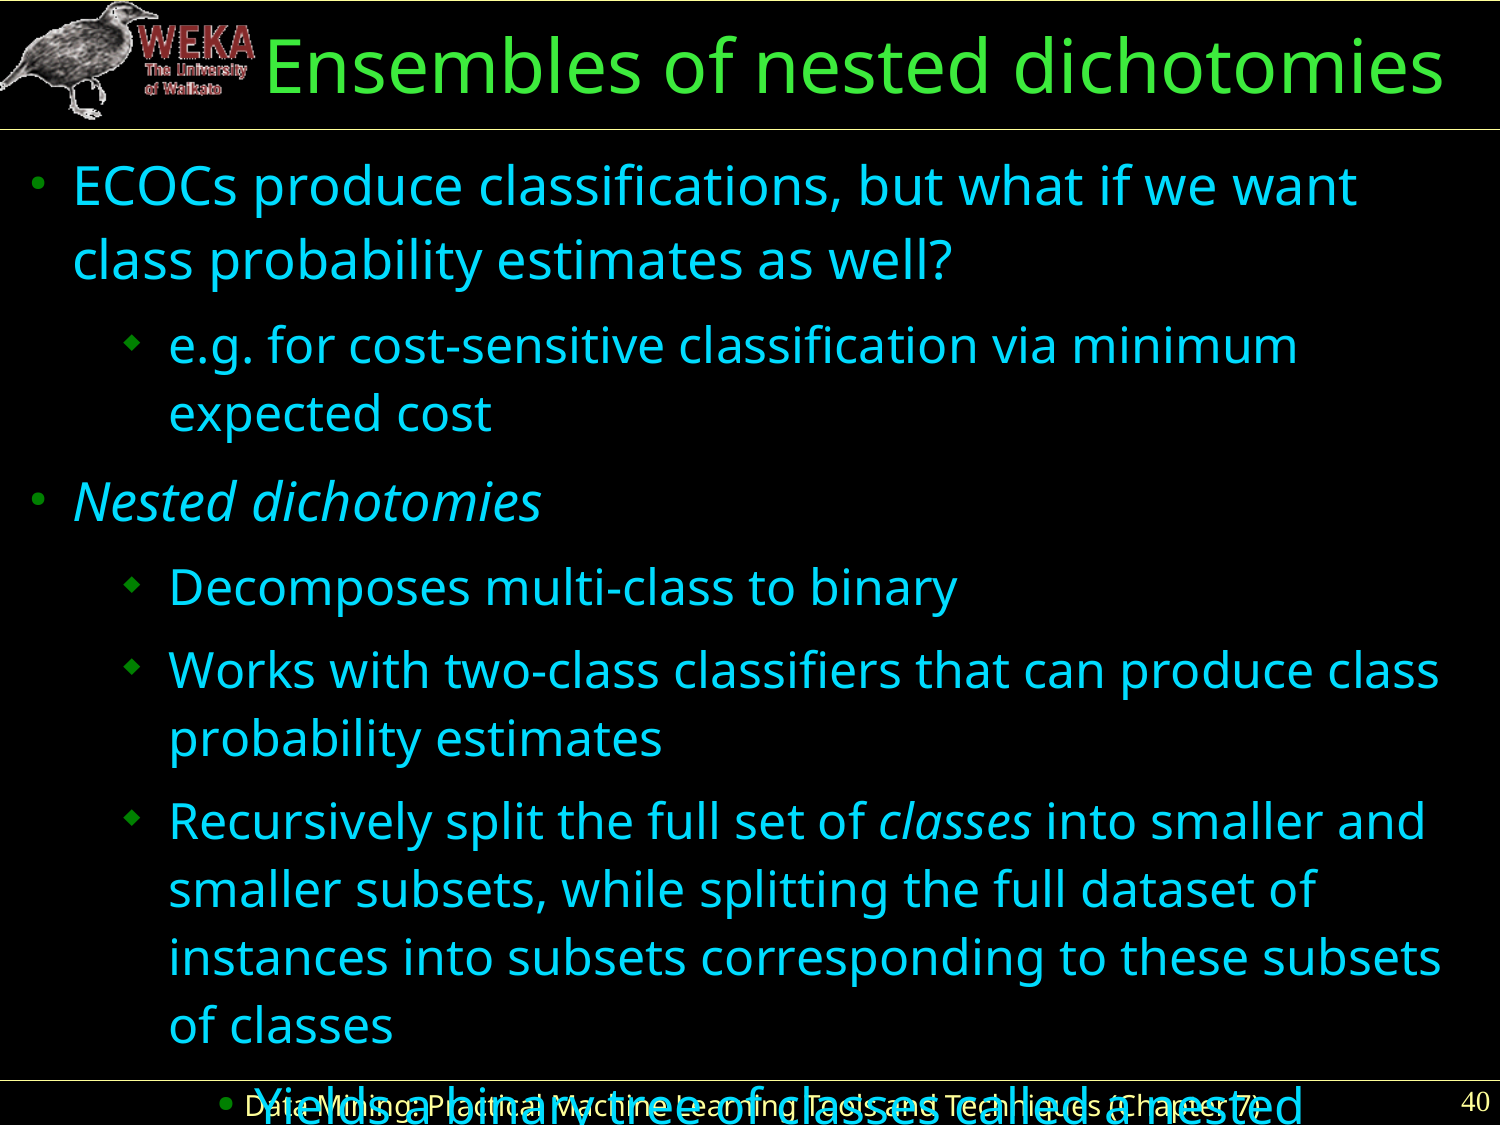

# Ensembles of nested dichotomies
ECOCs produce classifications, but what if we want class probability estimates as well?
e.g. for cost-sensitive classification via minimum expected cost
Nested dichotomies
Decomposes multi-class to binary
Works with two-class classifiers that can produce class probability estimates
Recursively split the full set of classes into smaller and smaller subsets, while splitting the full dataset of instances into subsets corresponding to these subsets of classes
Yields a binary tree of classes called a nested dichotomy
Data Mining: Practical Machine Learning Tools and Techniques (Chapter 7)
40